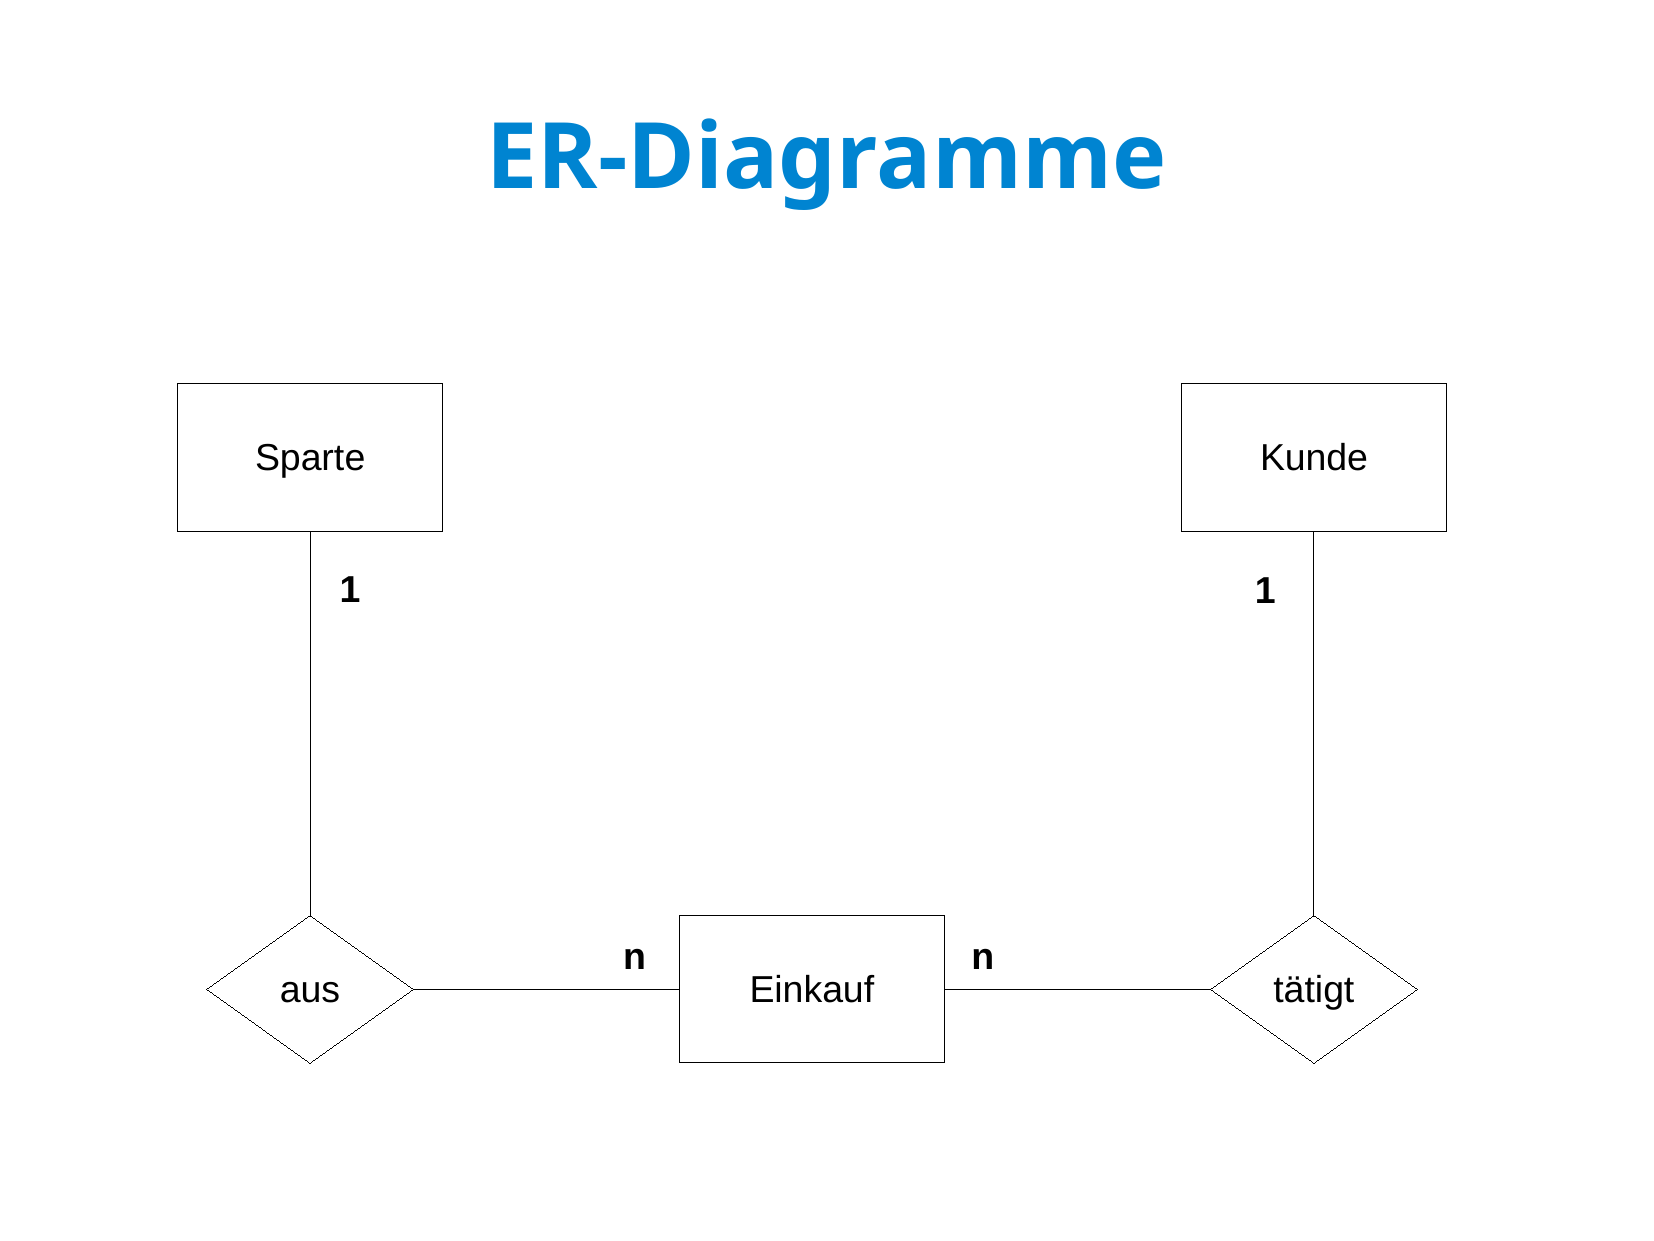

# ER-Diagramme
Sparte
Kunde
1
1
aus
Einkauf
tätigt
n
n